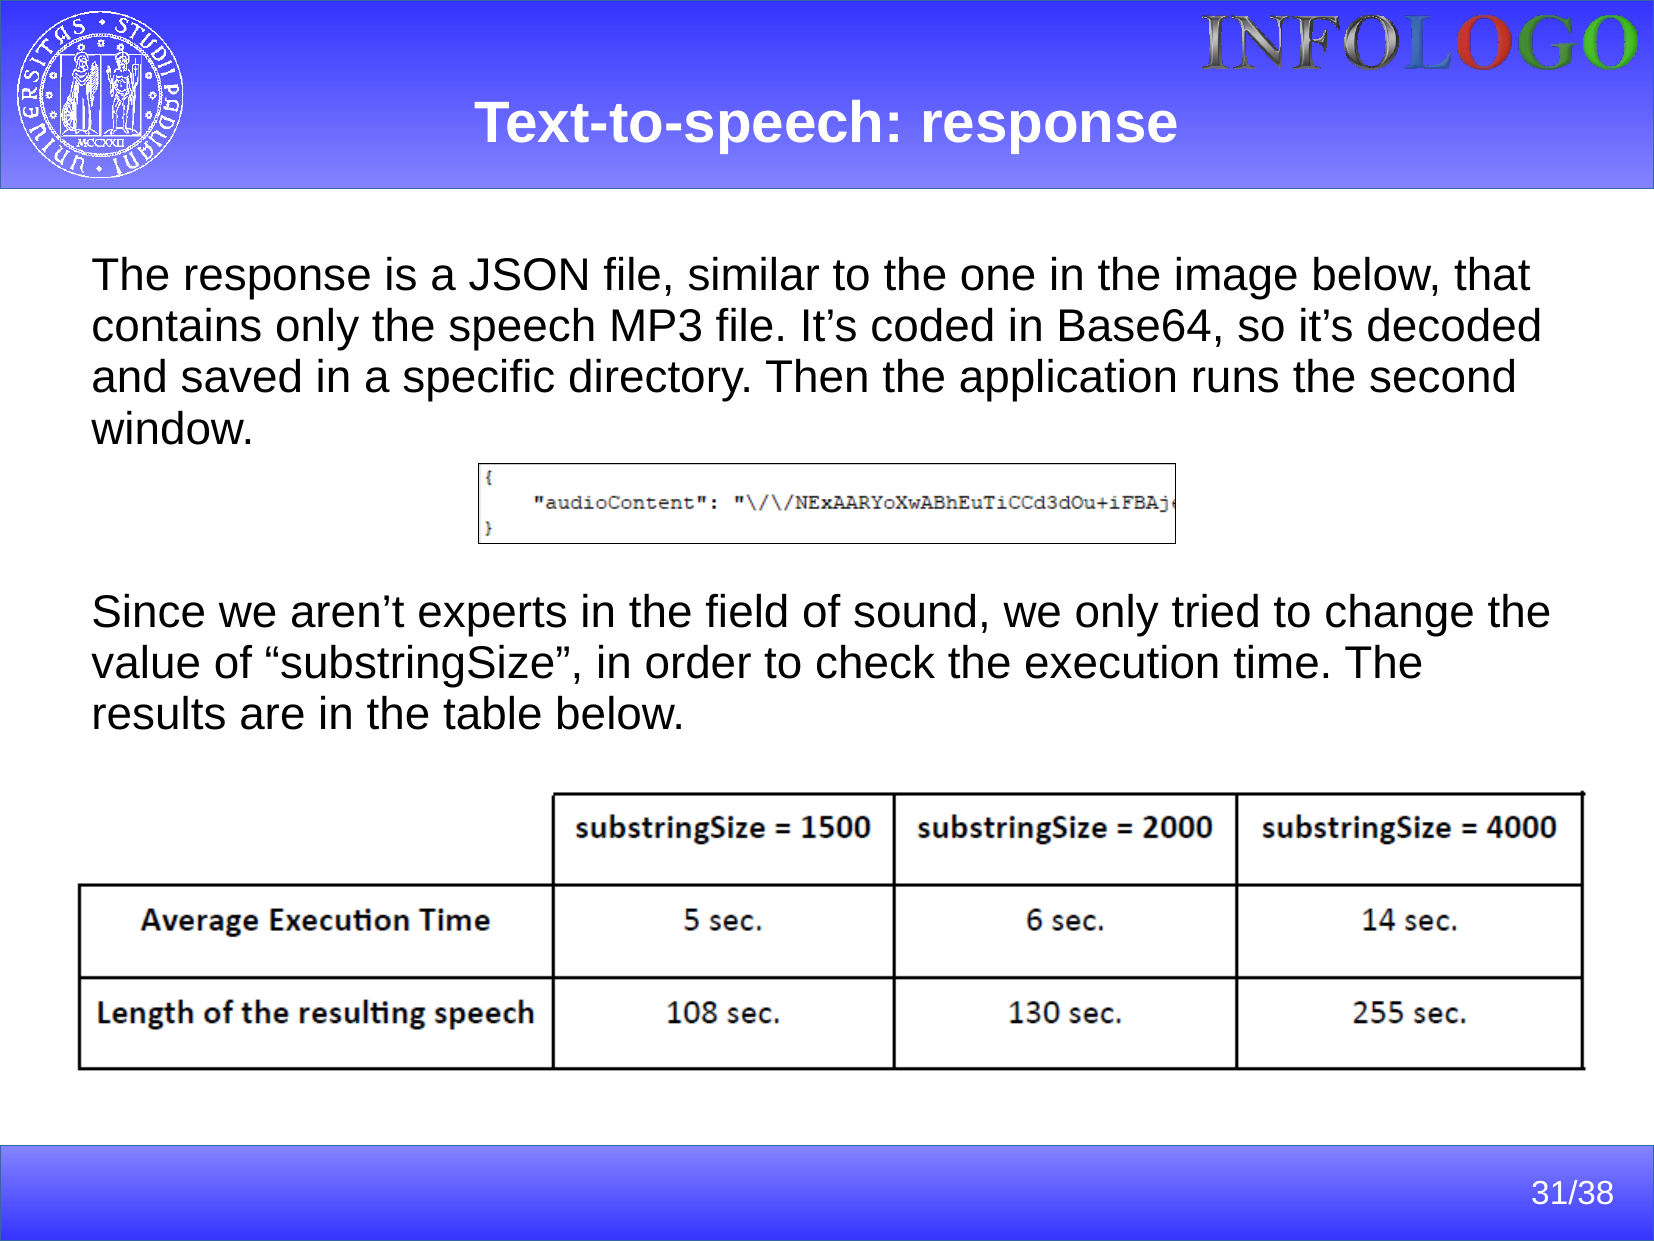

Text-to-speech: response
The response is a JSON file, similar to the one in the image below, that contains only the speech MP3 file. It’s coded in Base64, so it’s decoded and saved in a specific directory. Then the application runs the second window.
Since we aren’t experts in the field of sound, we only tried to change the value of “substringSize”, in order to check the execution time. The results are in the table below.
31/38